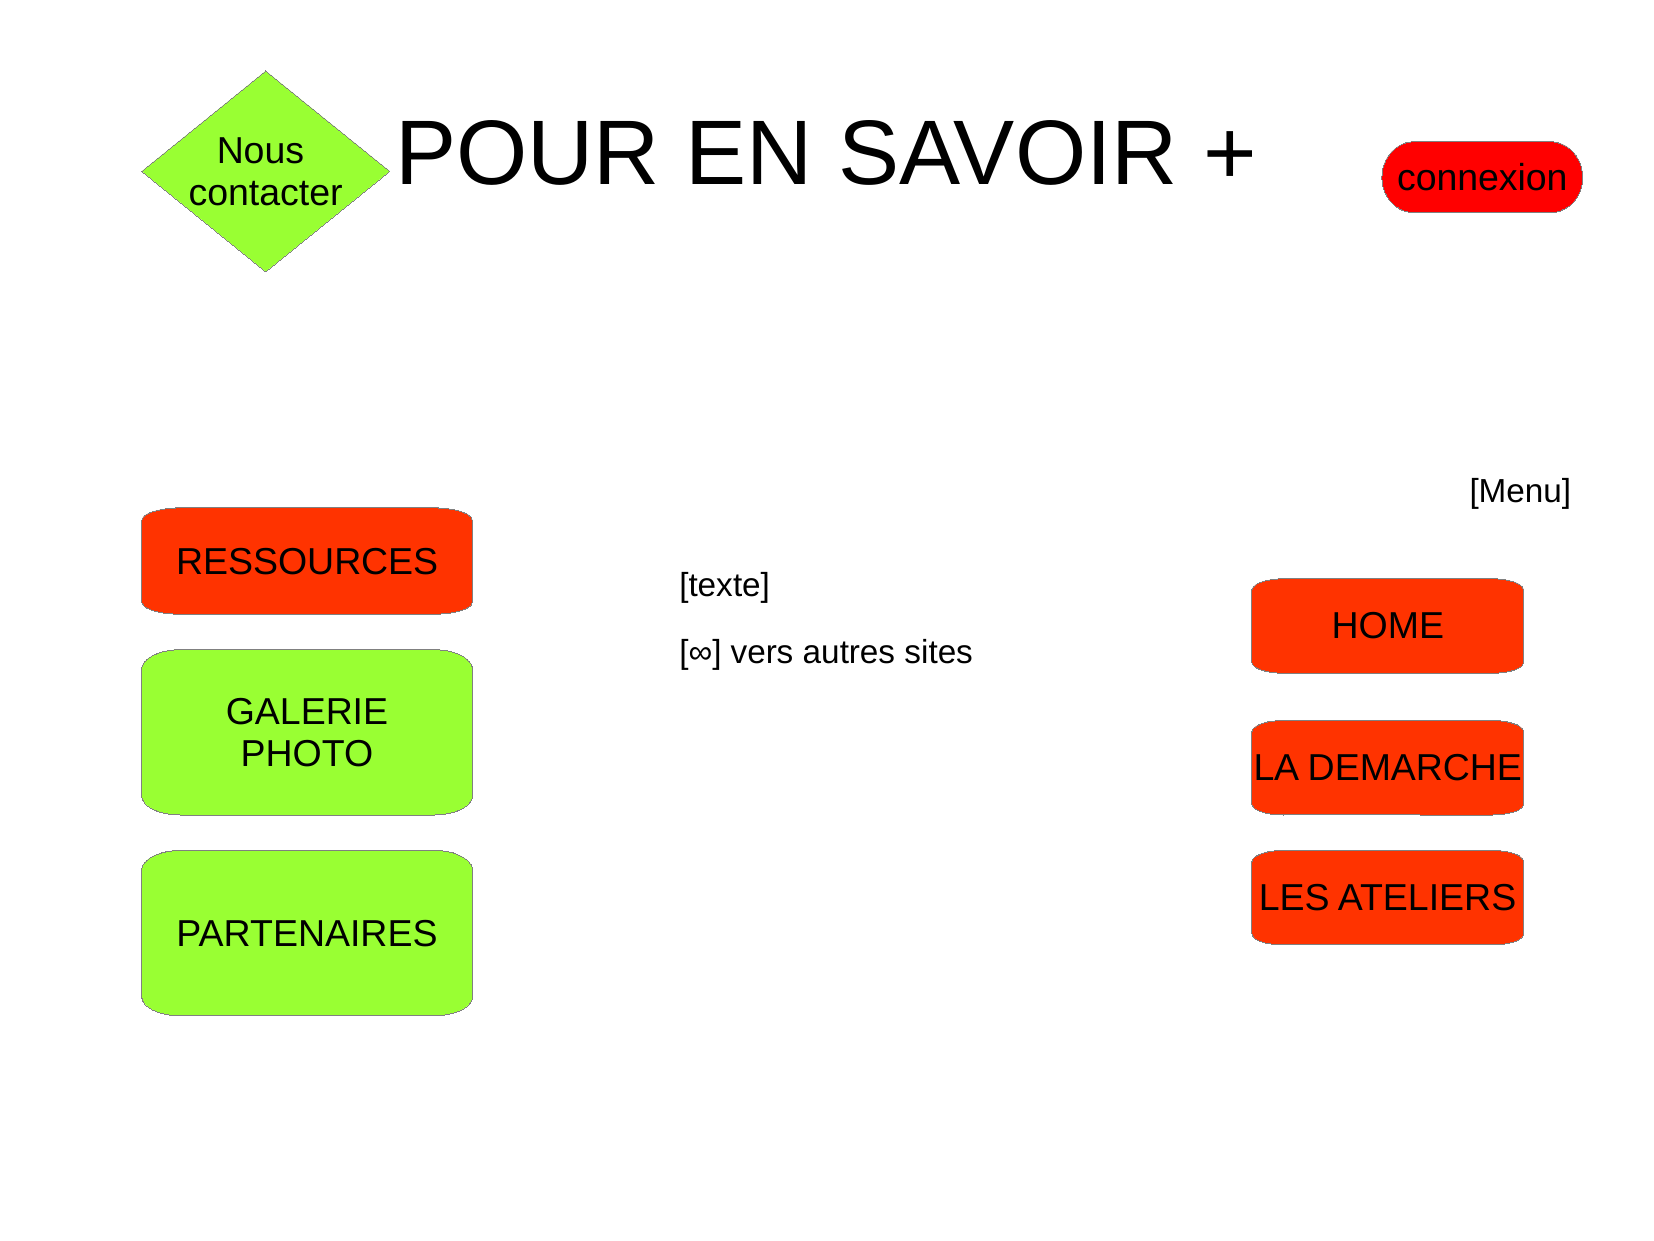

# POUR EN SAVOIR +
Nous
contacter
connexion
[Menu]
RESSOURCES
[texte]
[∞] vers autres sites
HOME
GALERIE
PHOTO
LA DEMARCHE
PARTENAIRES
LES ATELIERS